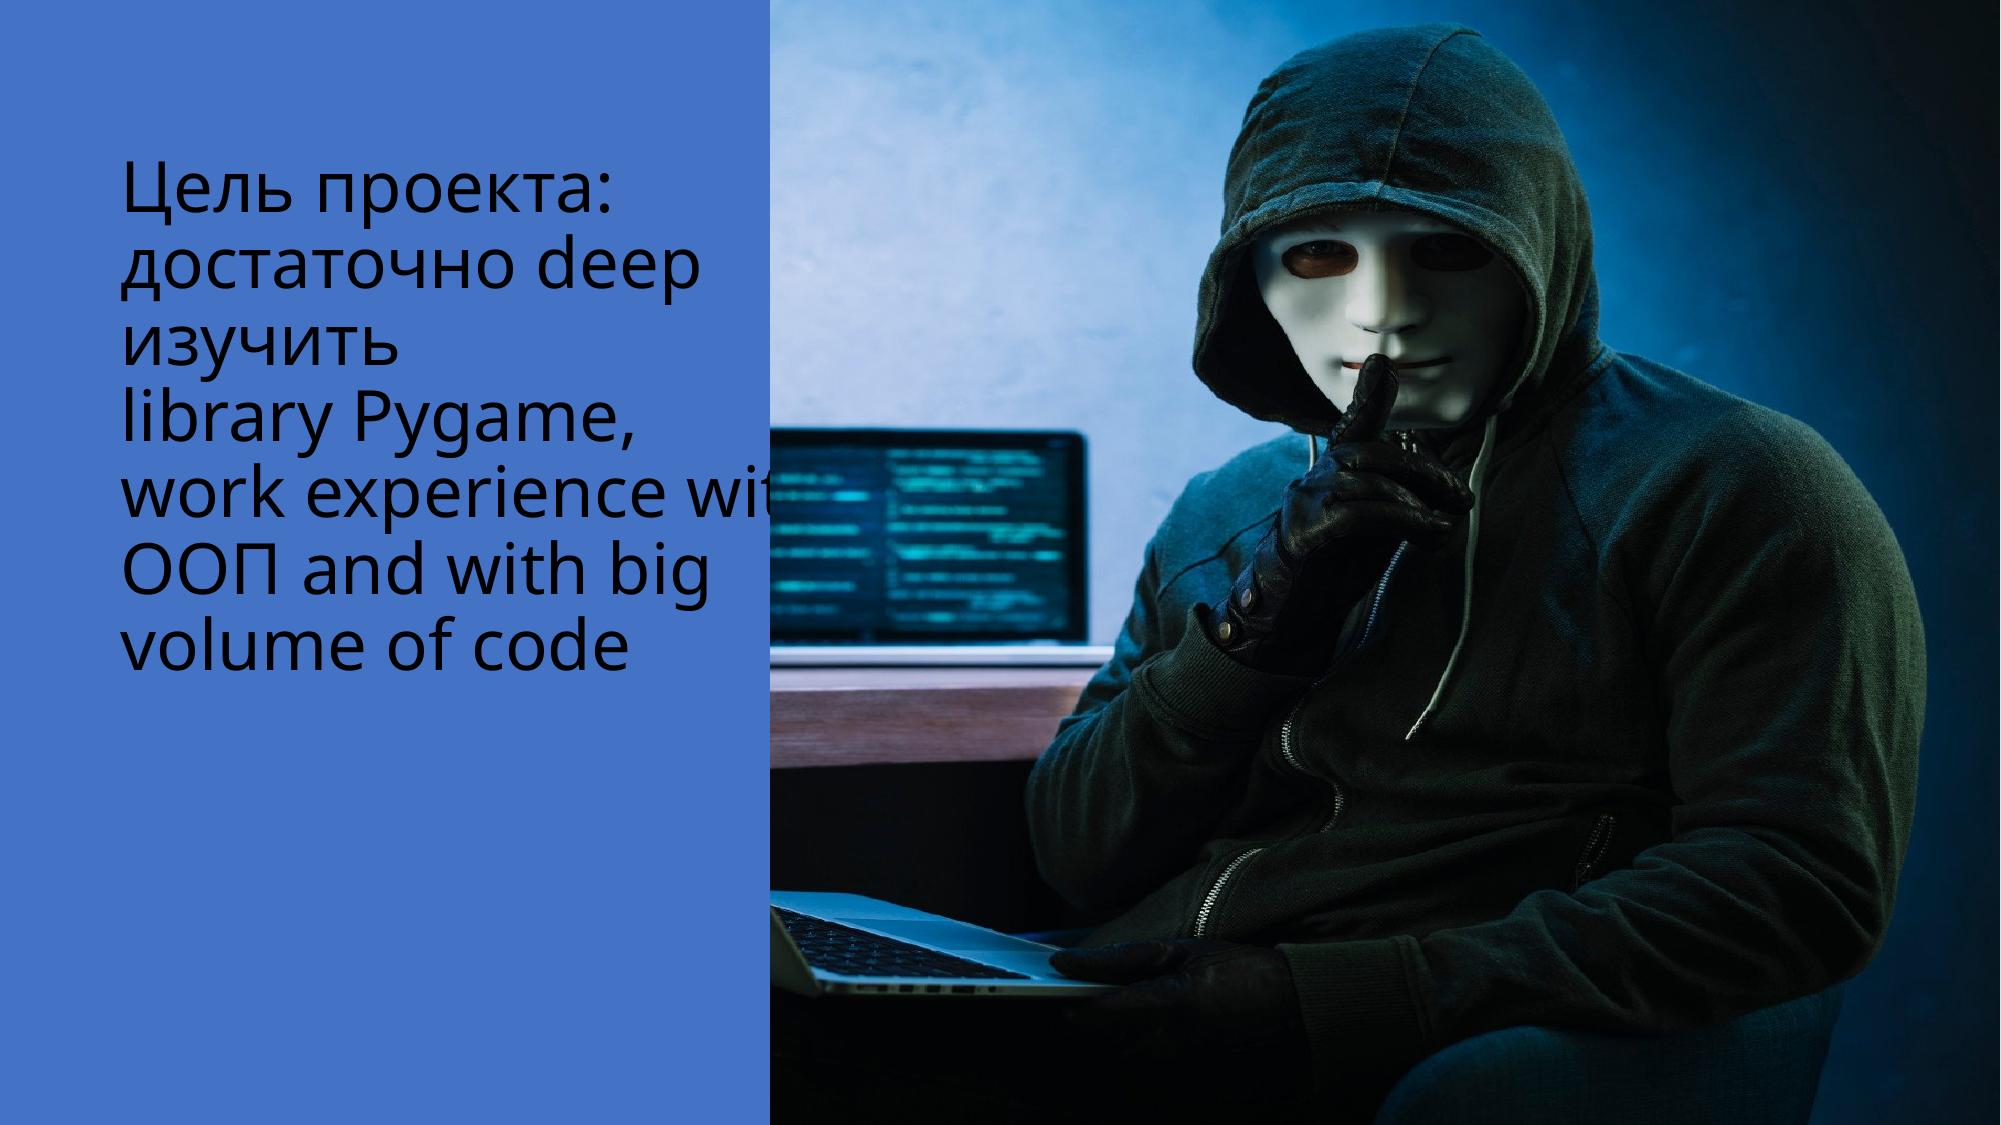

# Цель проекта: достаточно deep изучить library Pygame, work experience with ООП and with big volume of code